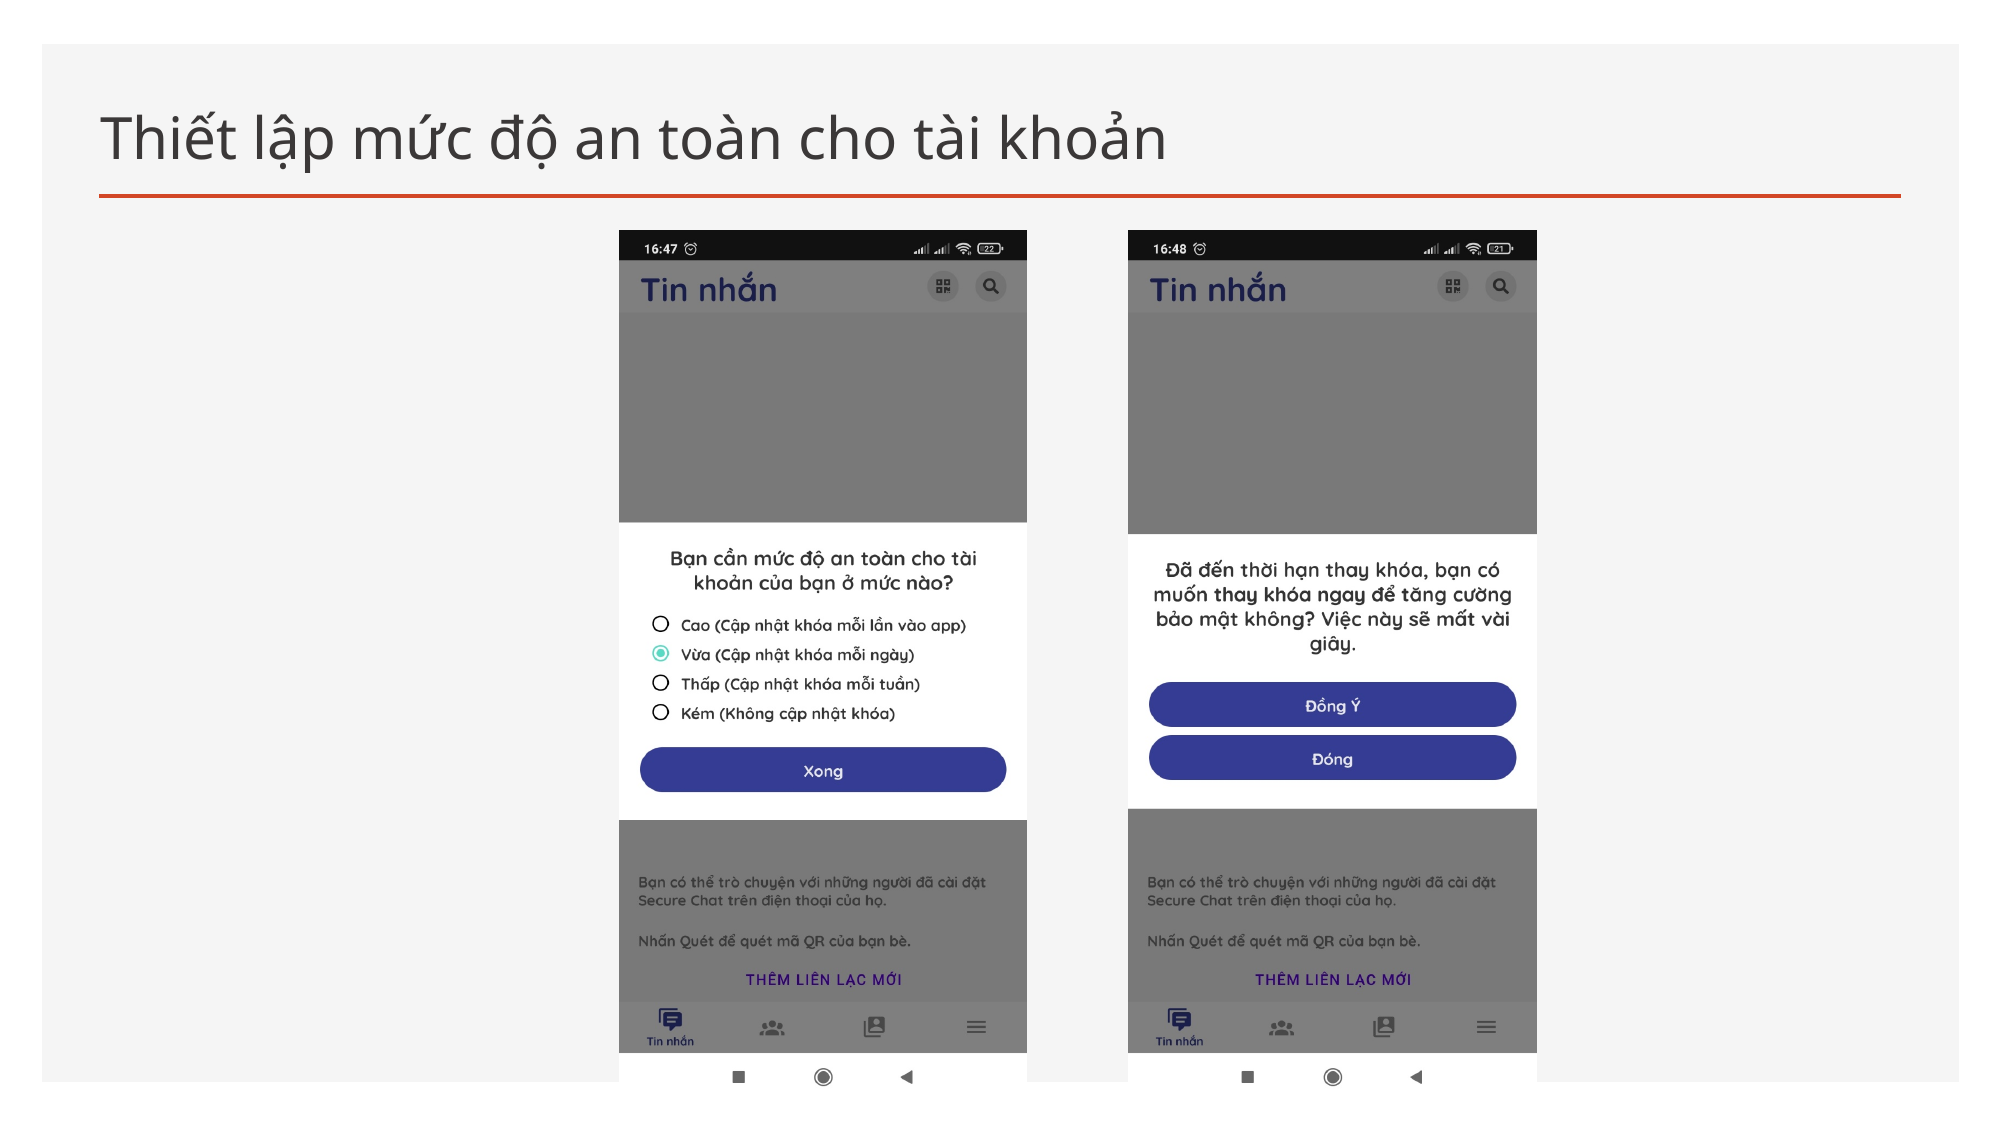

# Thiết lập mức độ an toàn cho tài khoản